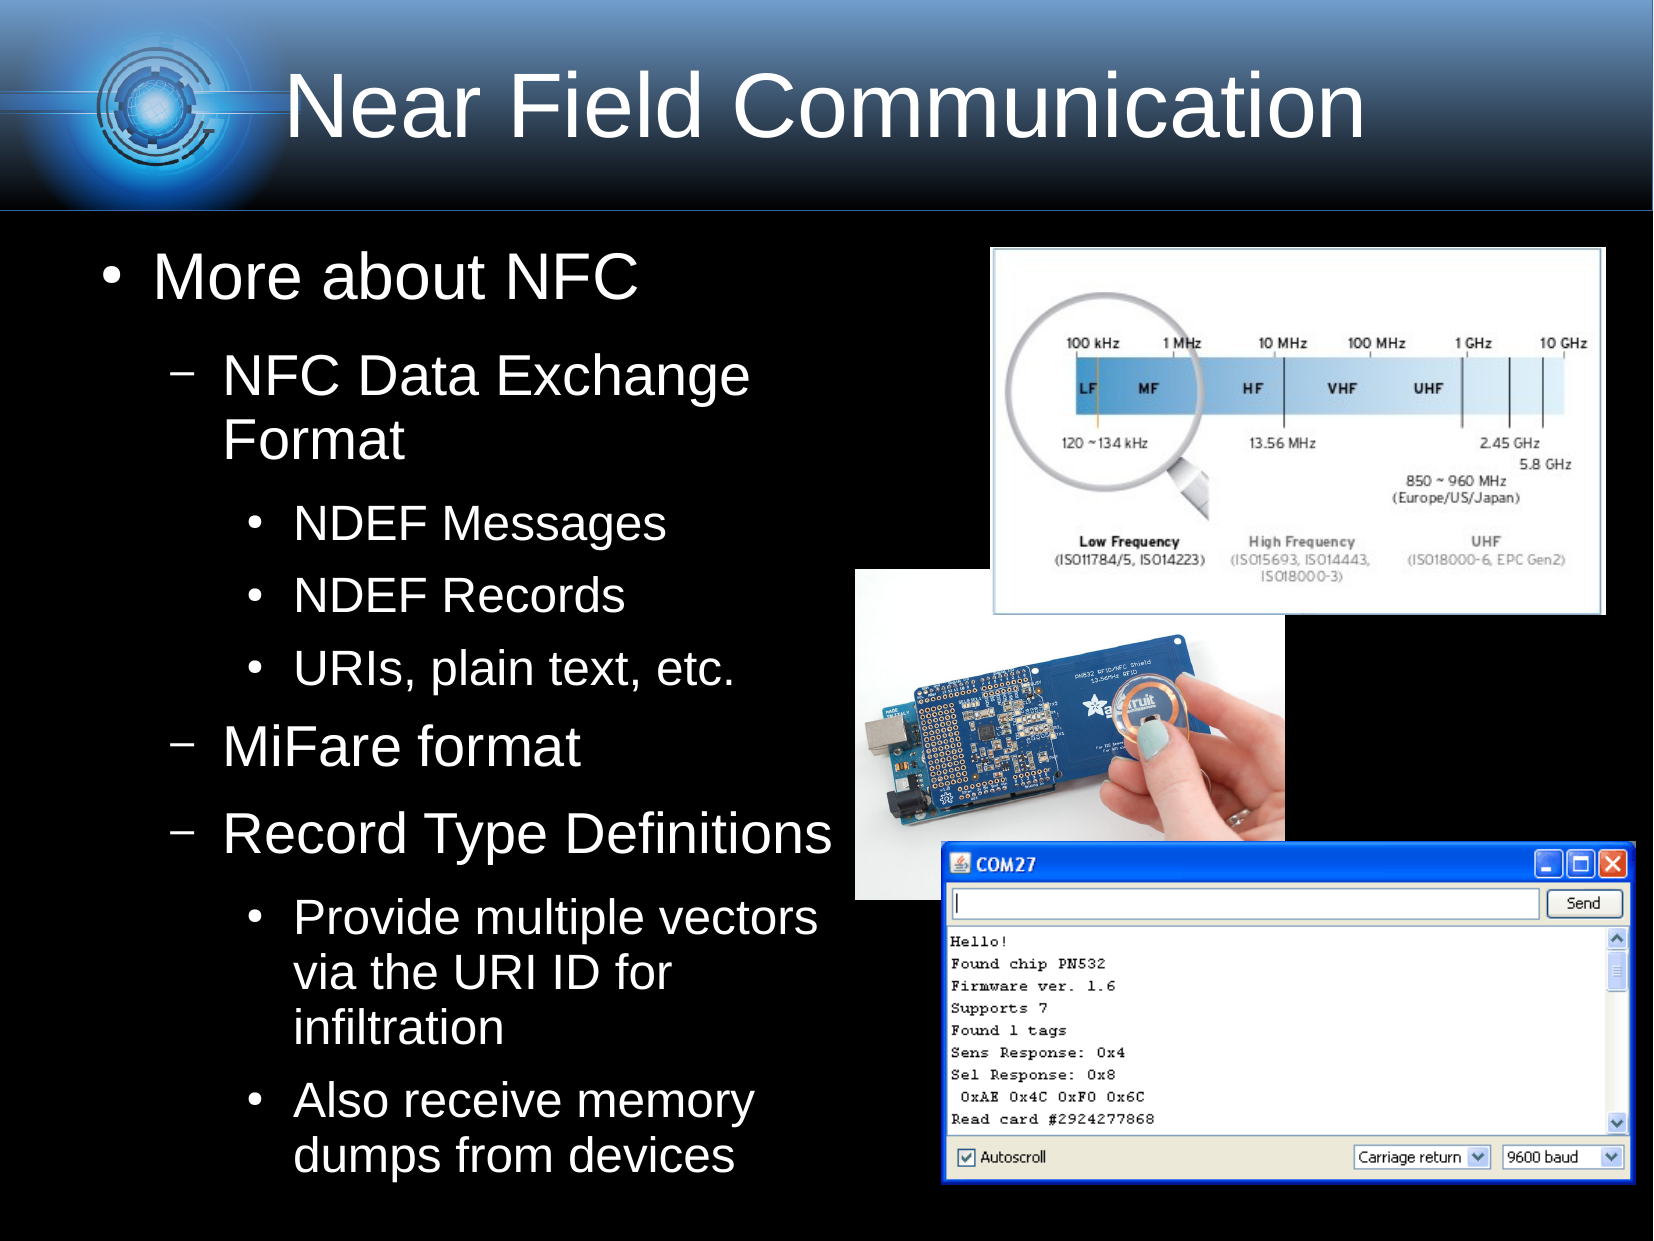

# Near Field Communication
More about NFC
NFC Data Exchange Format
NDEF Messages
NDEF Records
URIs, plain text, etc.
MiFare format
Record Type Definitions
Provide multiple vectors via the URI ID for infiltration
Also receive memory dumps from devices